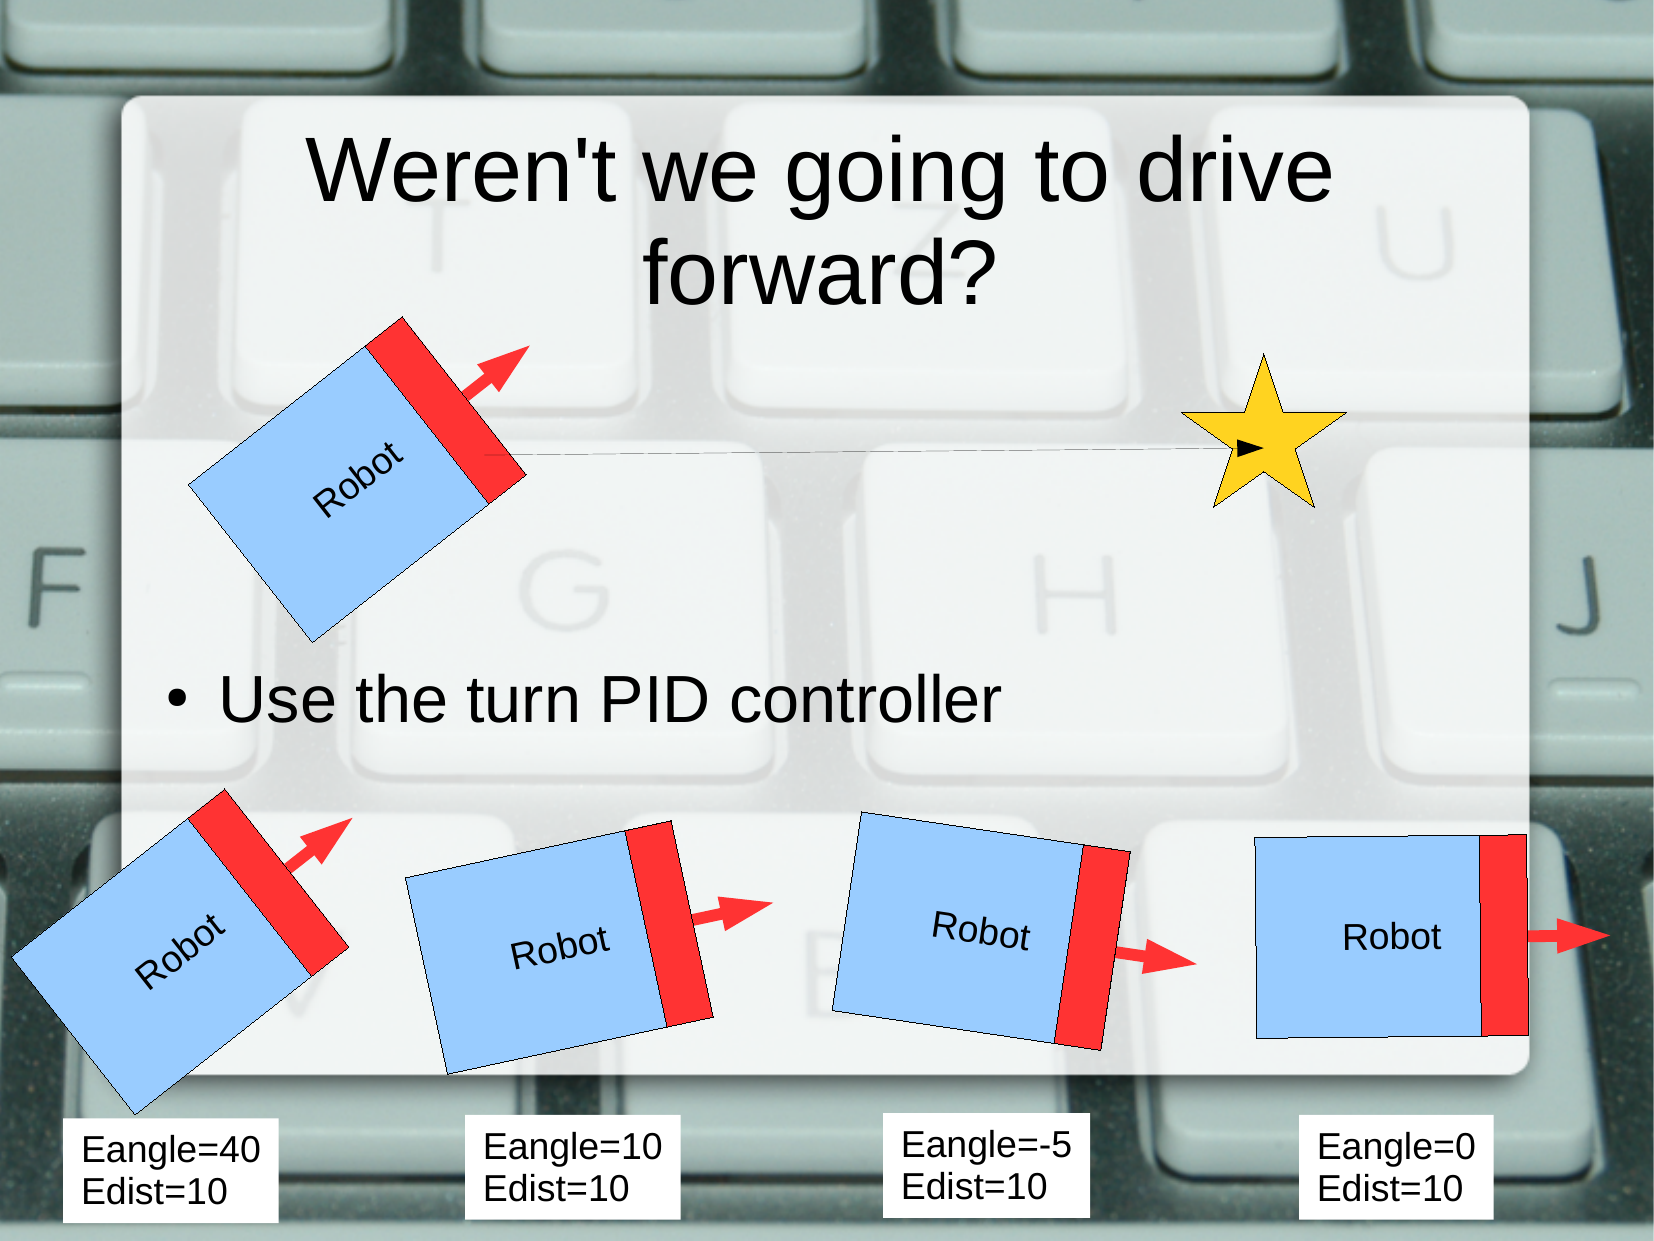

# Weren't we going to drive forward?
Robot
Use the turn PID controller
Robot
Robot
Robot
Robot
Eangle=-5
Edist=10
Eangle=10
Edist=10
Eangle=0
Edist=10
Eangle=40
Edist=10